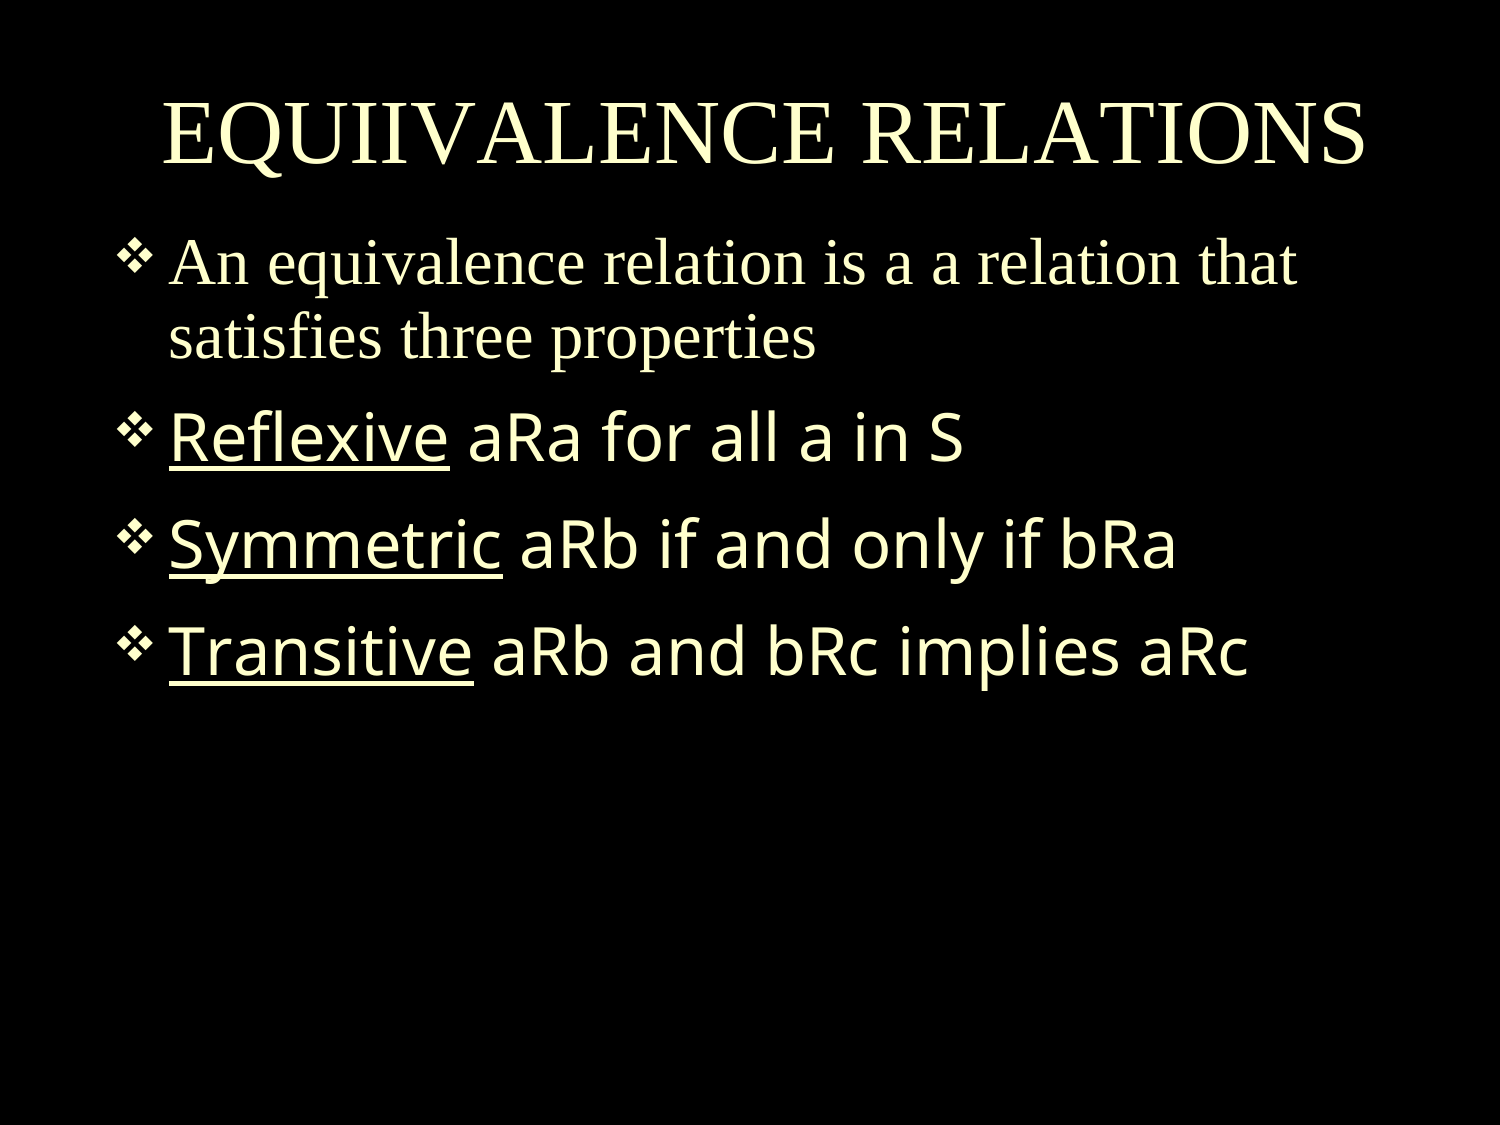

# EQUIIVALENCE RELATIONS
An equivalence relation is a a relation that satisfies three properties
Reflexive aRa for all a in S
Symmetric aRb if and only if bRa
Transitive aRb and bRc implies aRc